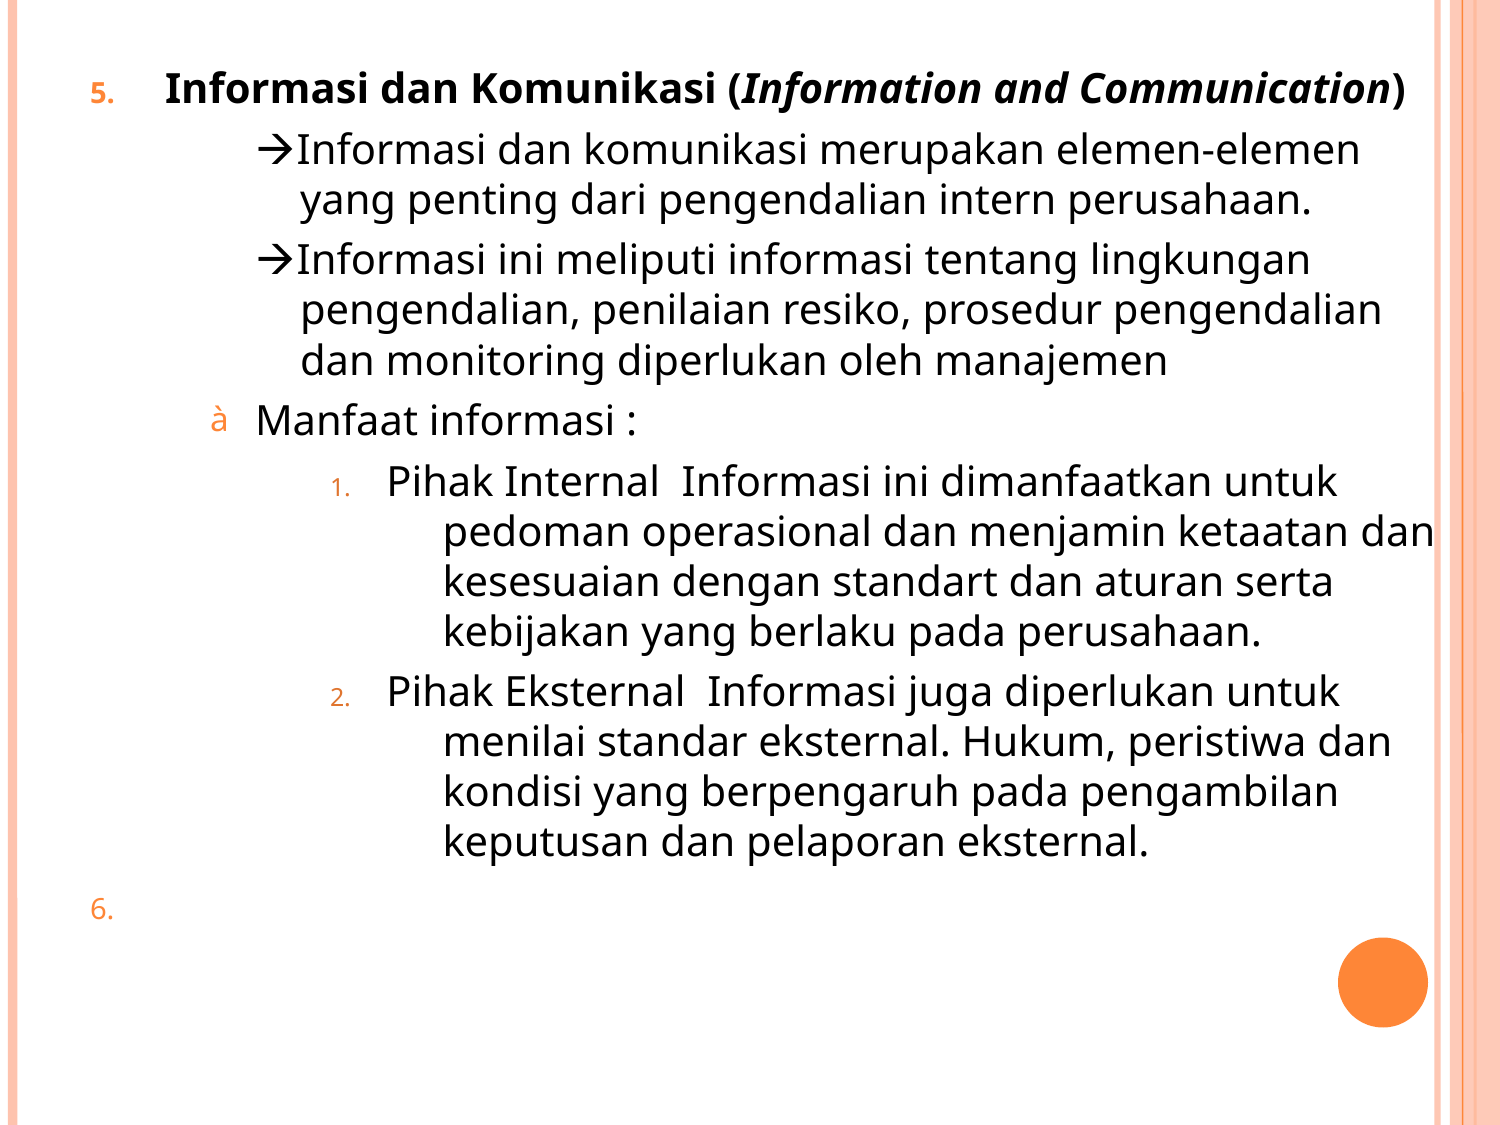

# Informasi dan Komunikasi (Information and Communication)
Informasi dan komunikasi merupakan elemen-elemen yang penting dari pengendalian intern perusahaan.
Informasi ini meliputi informasi tentang lingkungan pengendalian, penilaian resiko, prosedur pengendalian dan monitoring diperlukan oleh manajemen
Manfaat informasi :
Pihak Internal Informasi ini dimanfaatkan untuk pedoman operasional dan menjamin ketaatan dan kesesuaian dengan standart dan aturan serta kebijakan yang berlaku pada perusahaan.
Pihak Eksternal Informasi juga diperlukan untuk menilai standar eksternal. Hukum, peristiwa dan kondisi yang berpengaruh pada pengambilan keputusan dan pelaporan eksternal.